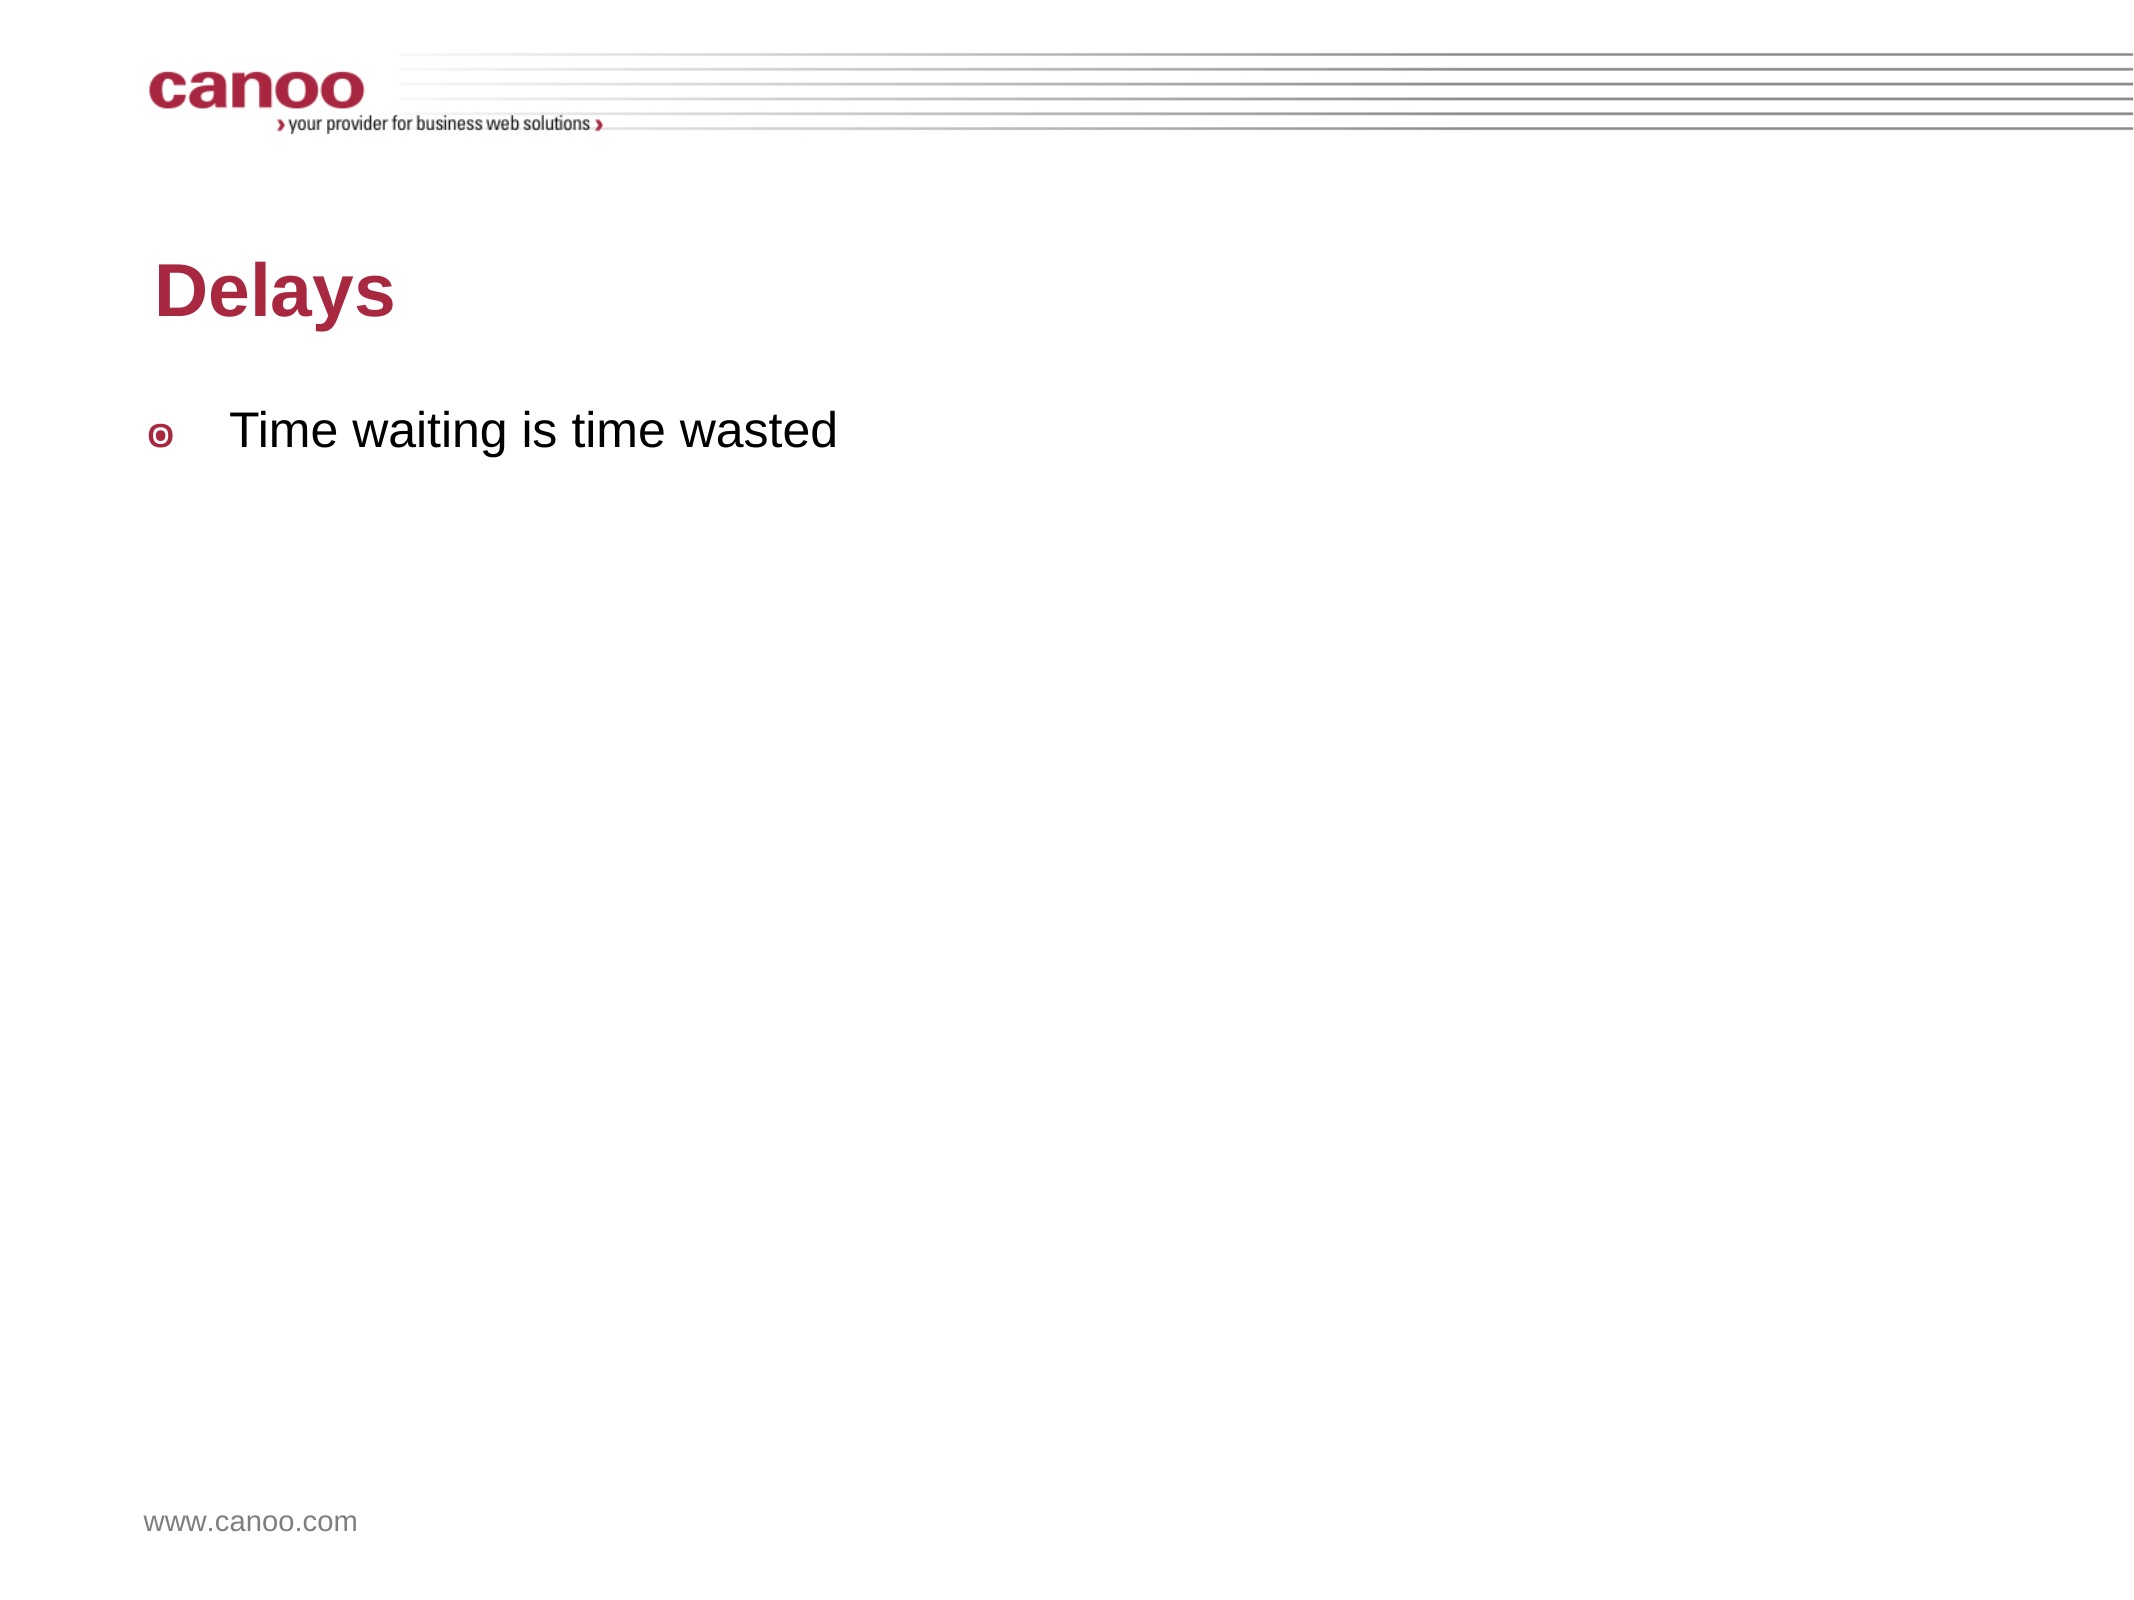

# Delays
Time waiting is time wasted